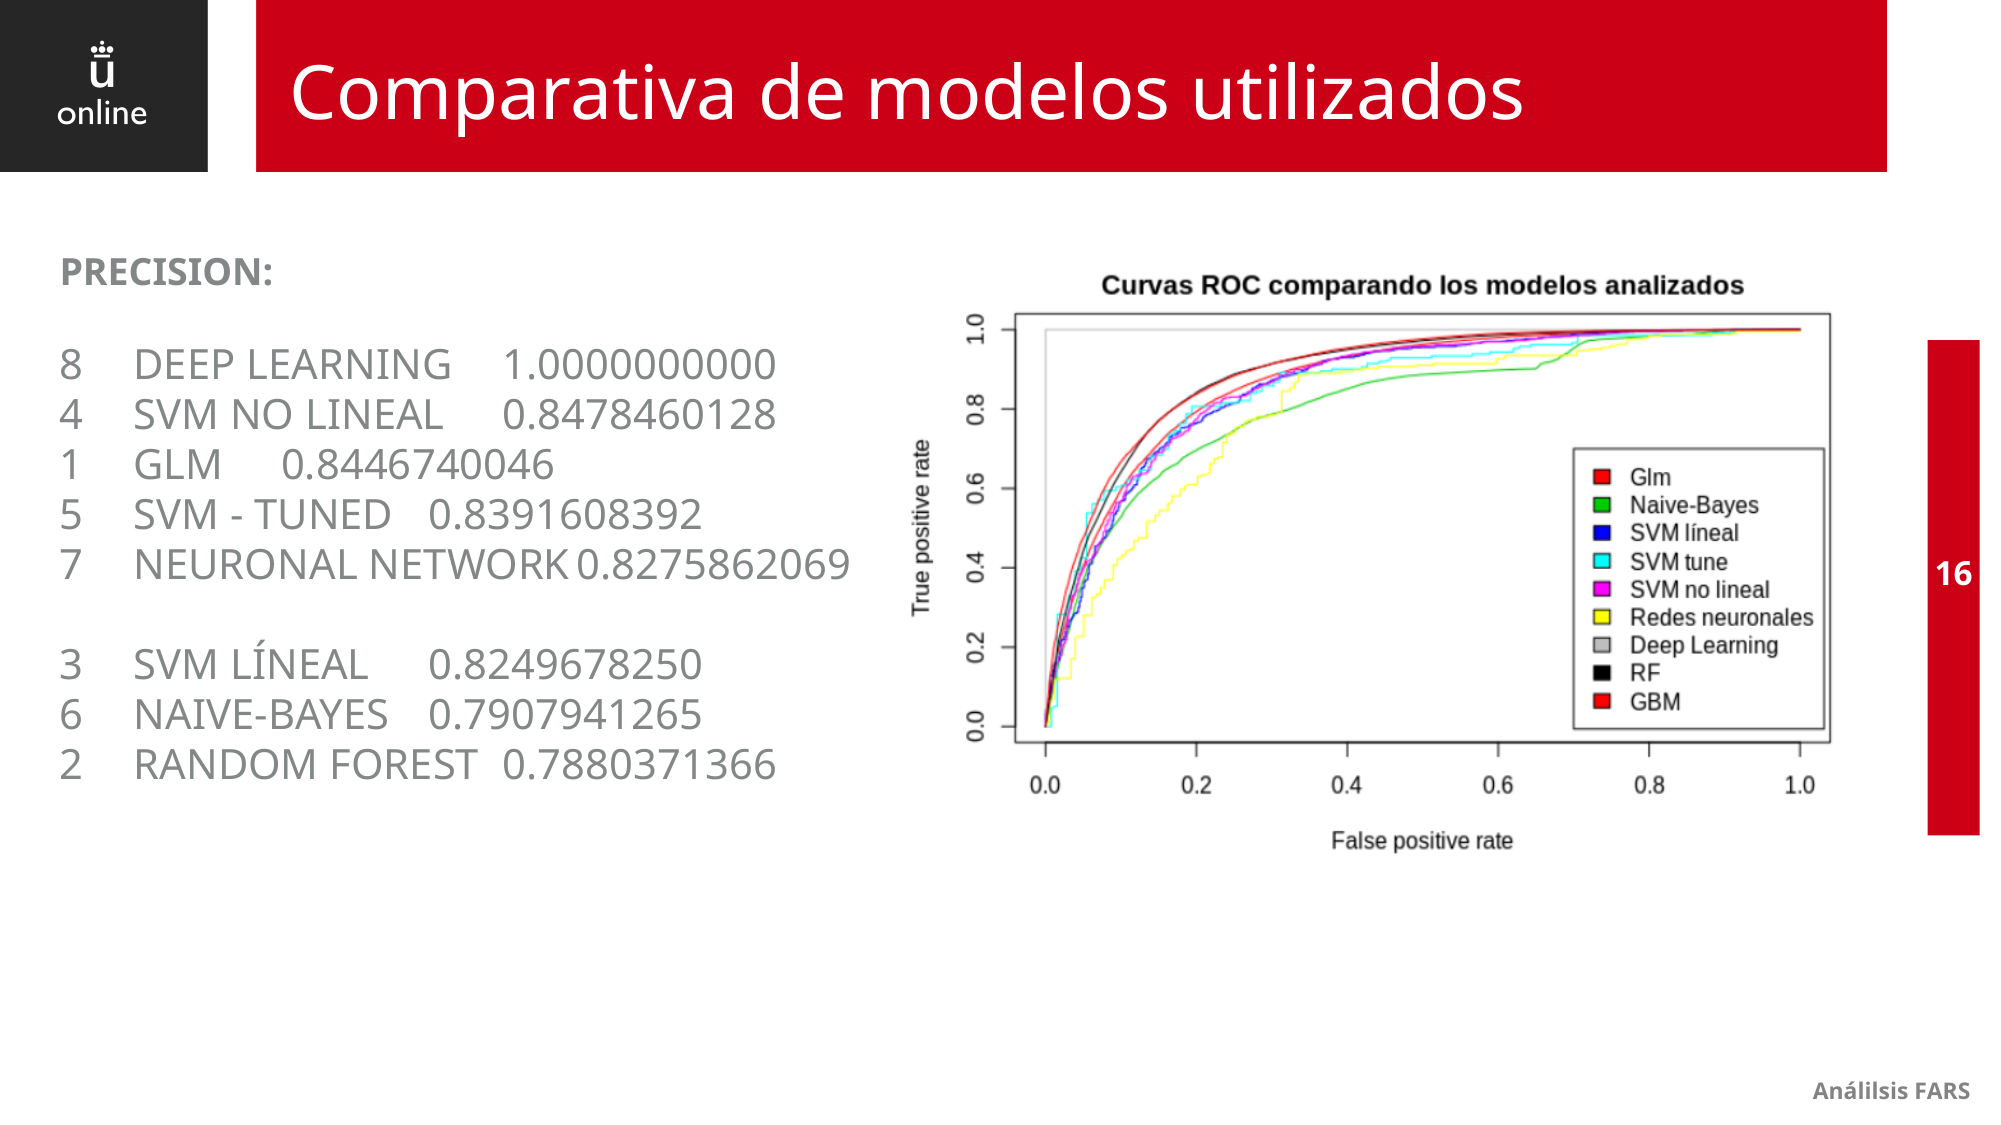

# Comparativa de modelos utilizados
PRECISION:
8	Deep Learning	1.0000000000
4	SVM no lineal	0.8478460128
1	GLM	0.8446740046
5	SVM - Tuned	0.8391608392
7	Neuronal Network	0.8275862069
3	SVM Líneal	0.8249678250
6	Naive-Bayes	0.7907941265
2	Random Forest	0.7880371366
Análilsis FARS